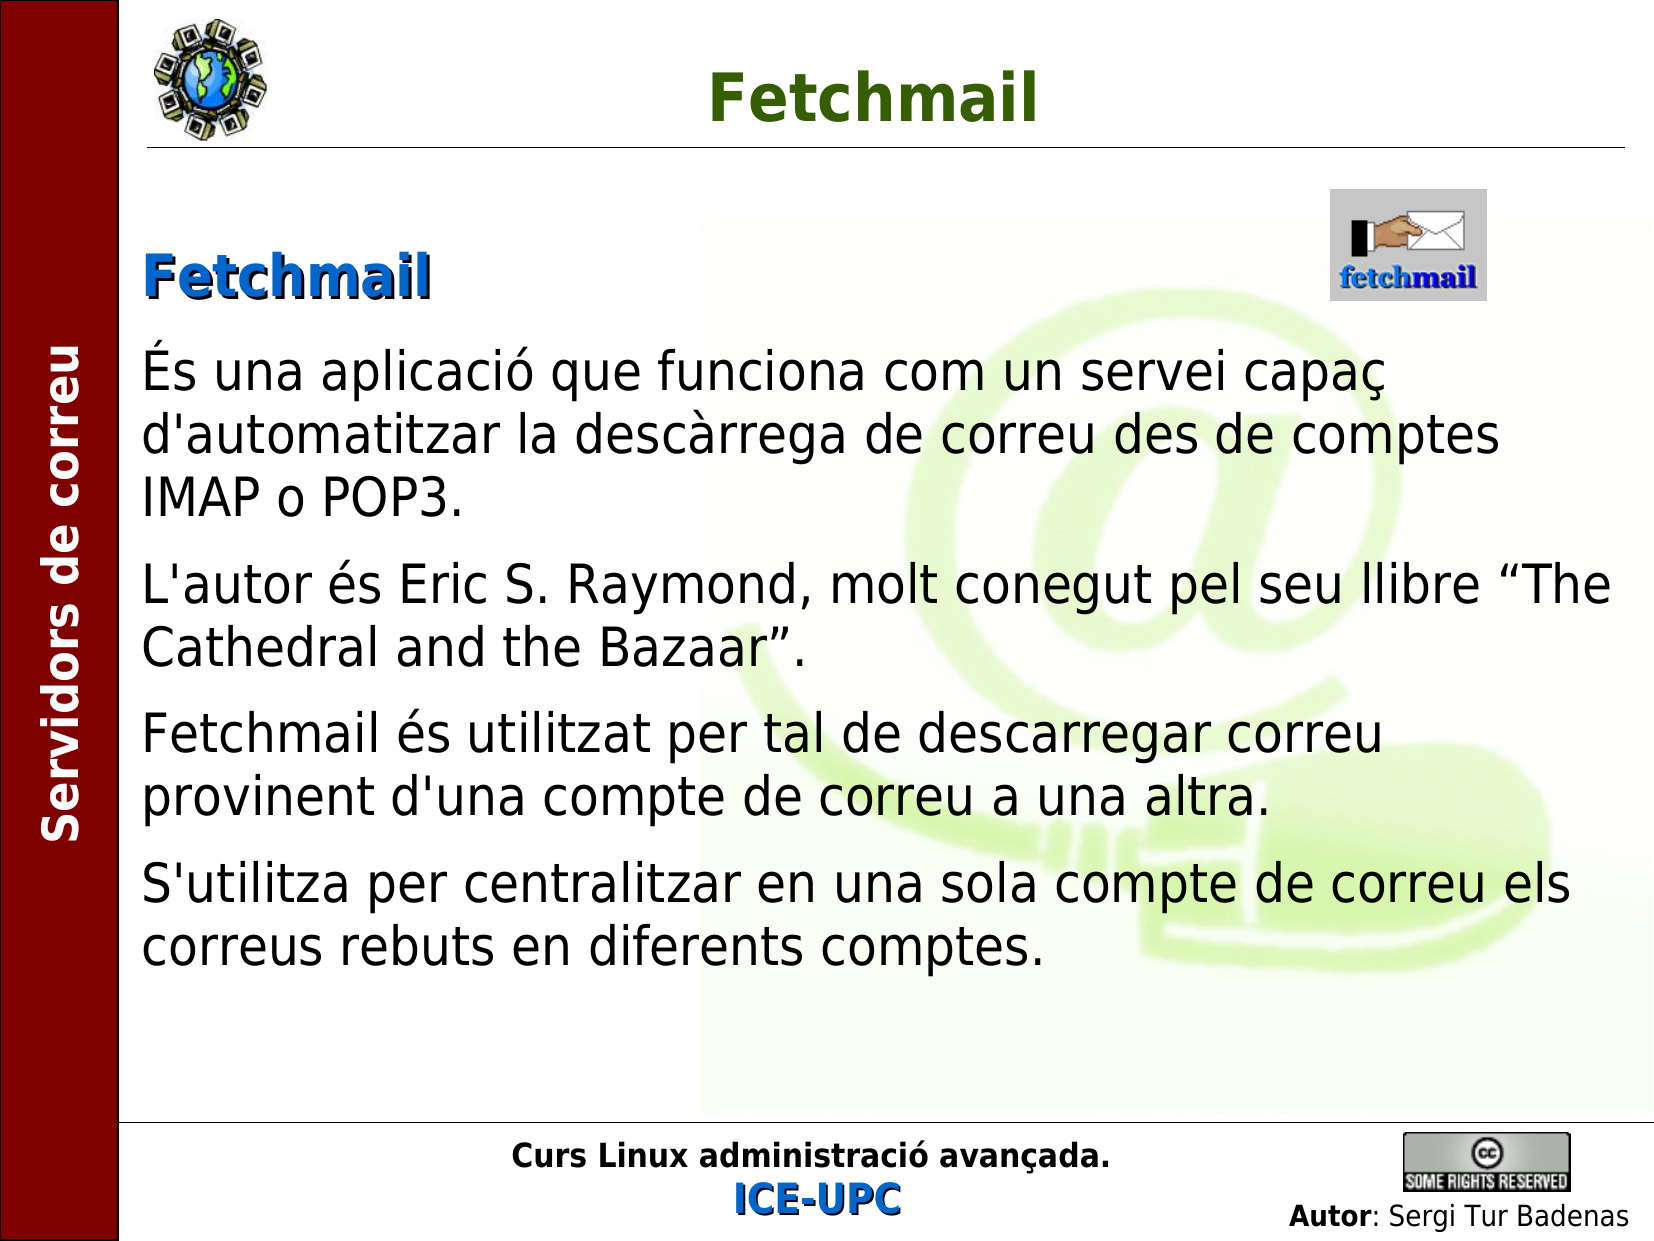

# Fetchmail
Fetchmail
És una aplicació que funciona com un servei capaç d'automatitzar la descàrrega de correu des de comptes IMAP o POP3.
L'autor és Eric S. Raymond, molt conegut pel seu llibre “The Cathedral and the Bazaar”.
Fetchmail és utilitzat per tal de descarregar correu provinent d'una compte de correu a una altra.
S'utilitza per centralitzar en una sola compte de correu els correus rebuts en diferents comptes.